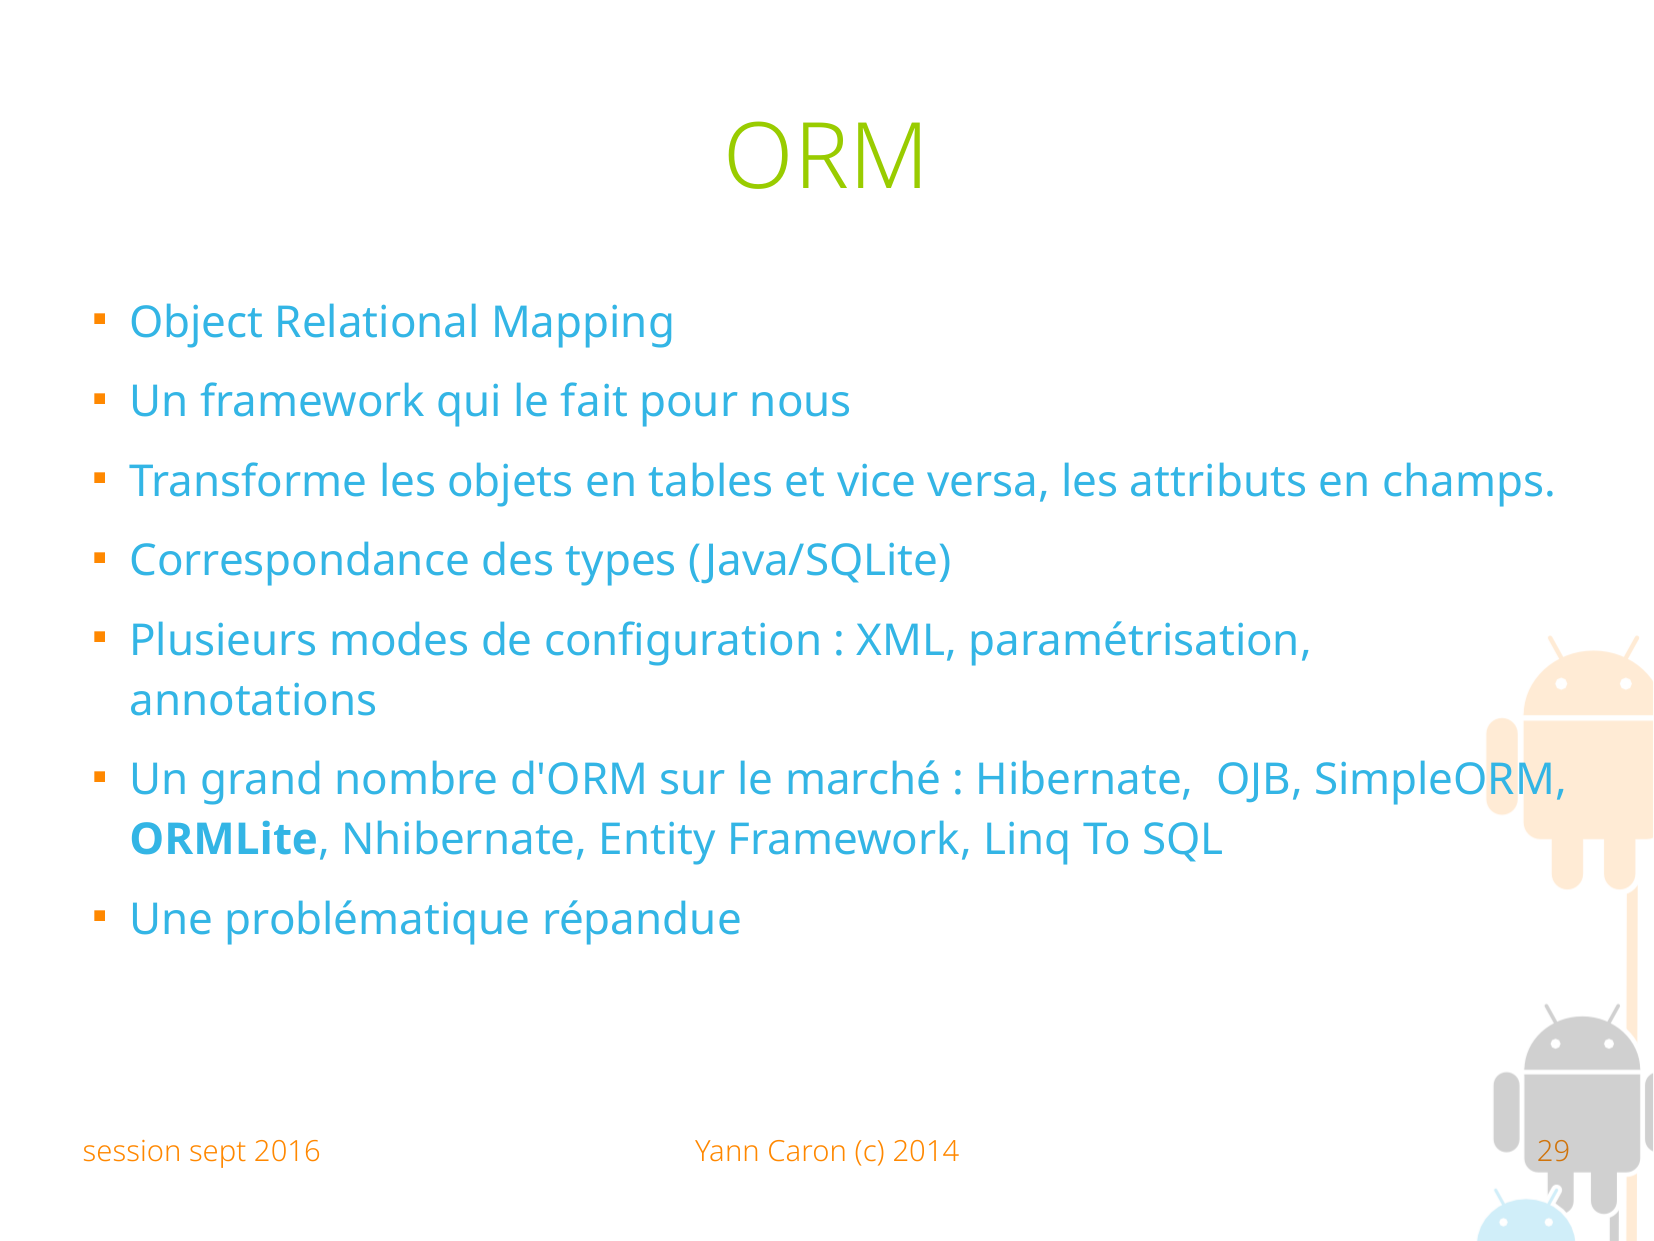

# ORM
Object Relational Mapping
Un framework qui le fait pour nous
Transforme les objets en tables et vice versa, les attributs en champs.
Correspondance des types (Java/SQLite)
Plusieurs modes de configuration : XML, paramétrisation, annotations
Un grand nombre d'ORM sur le marché : Hibernate, OJB, SimpleORM, ORMLite, Nhibernate, Entity Framework, Linq To SQL
Une problématique répandue
session sept 2016
Yann Caron (c) 2014
29